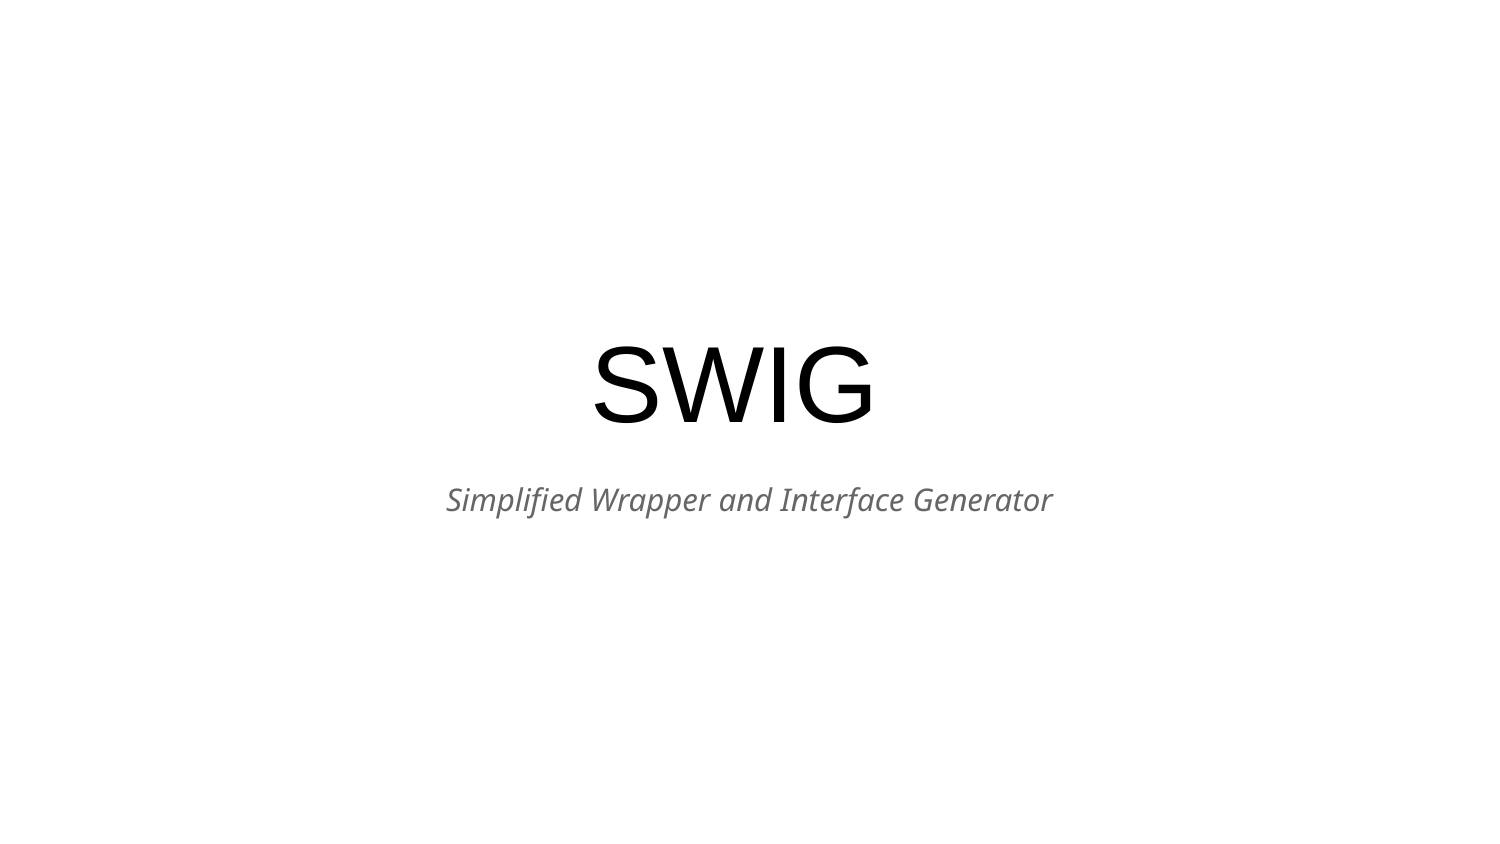

# SWIG
Simplified Wrapper and Interface Generator